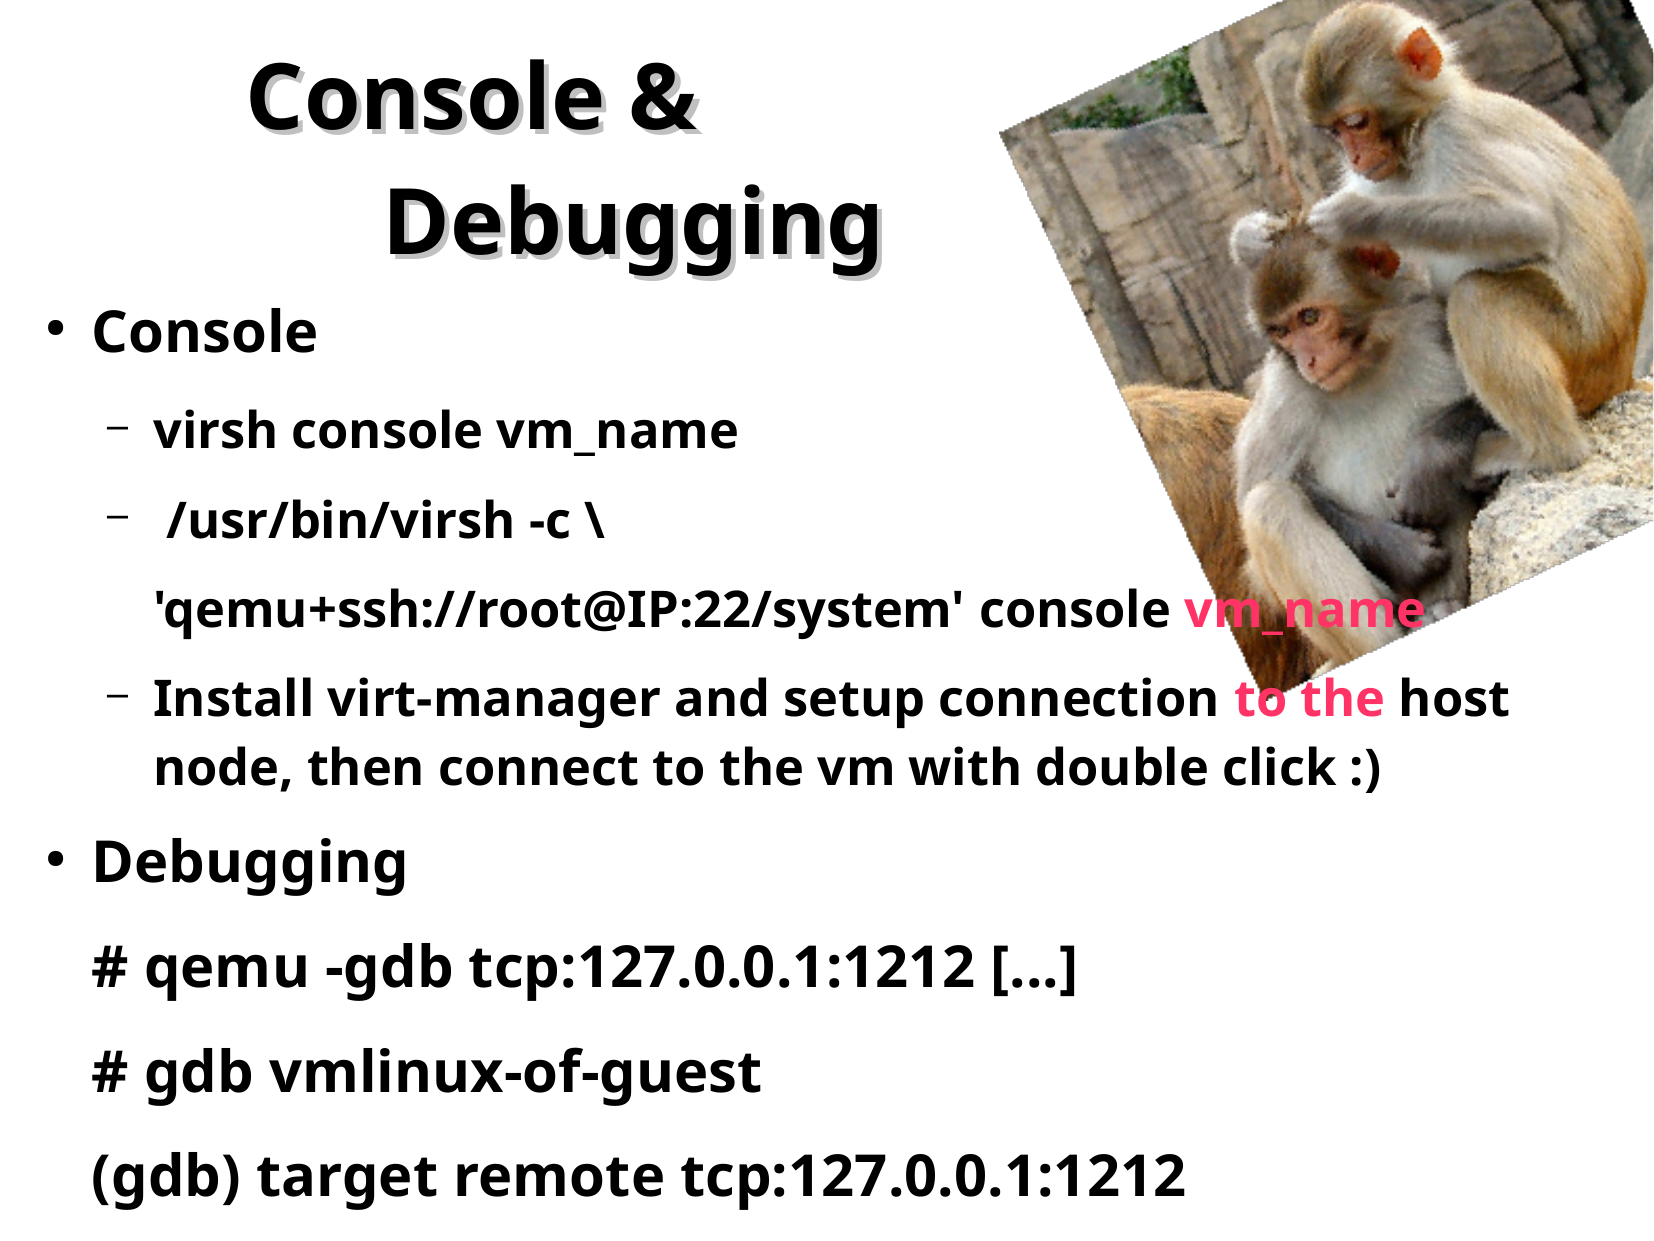

# Console & Debugging
Console
virsh console vm_name
 /usr/bin/virsh -c \
'qemu+ssh://root@IP:22/system' console vm_name
Install virt-manager and setup connection to the host node, then connect to the vm with double click :)
Debugging
# qemu -gdb tcp:127.0.0.1:1212 [...]
# gdb vmlinux-of-guest
(gdb) target remote tcp:127.0.0.1:1212